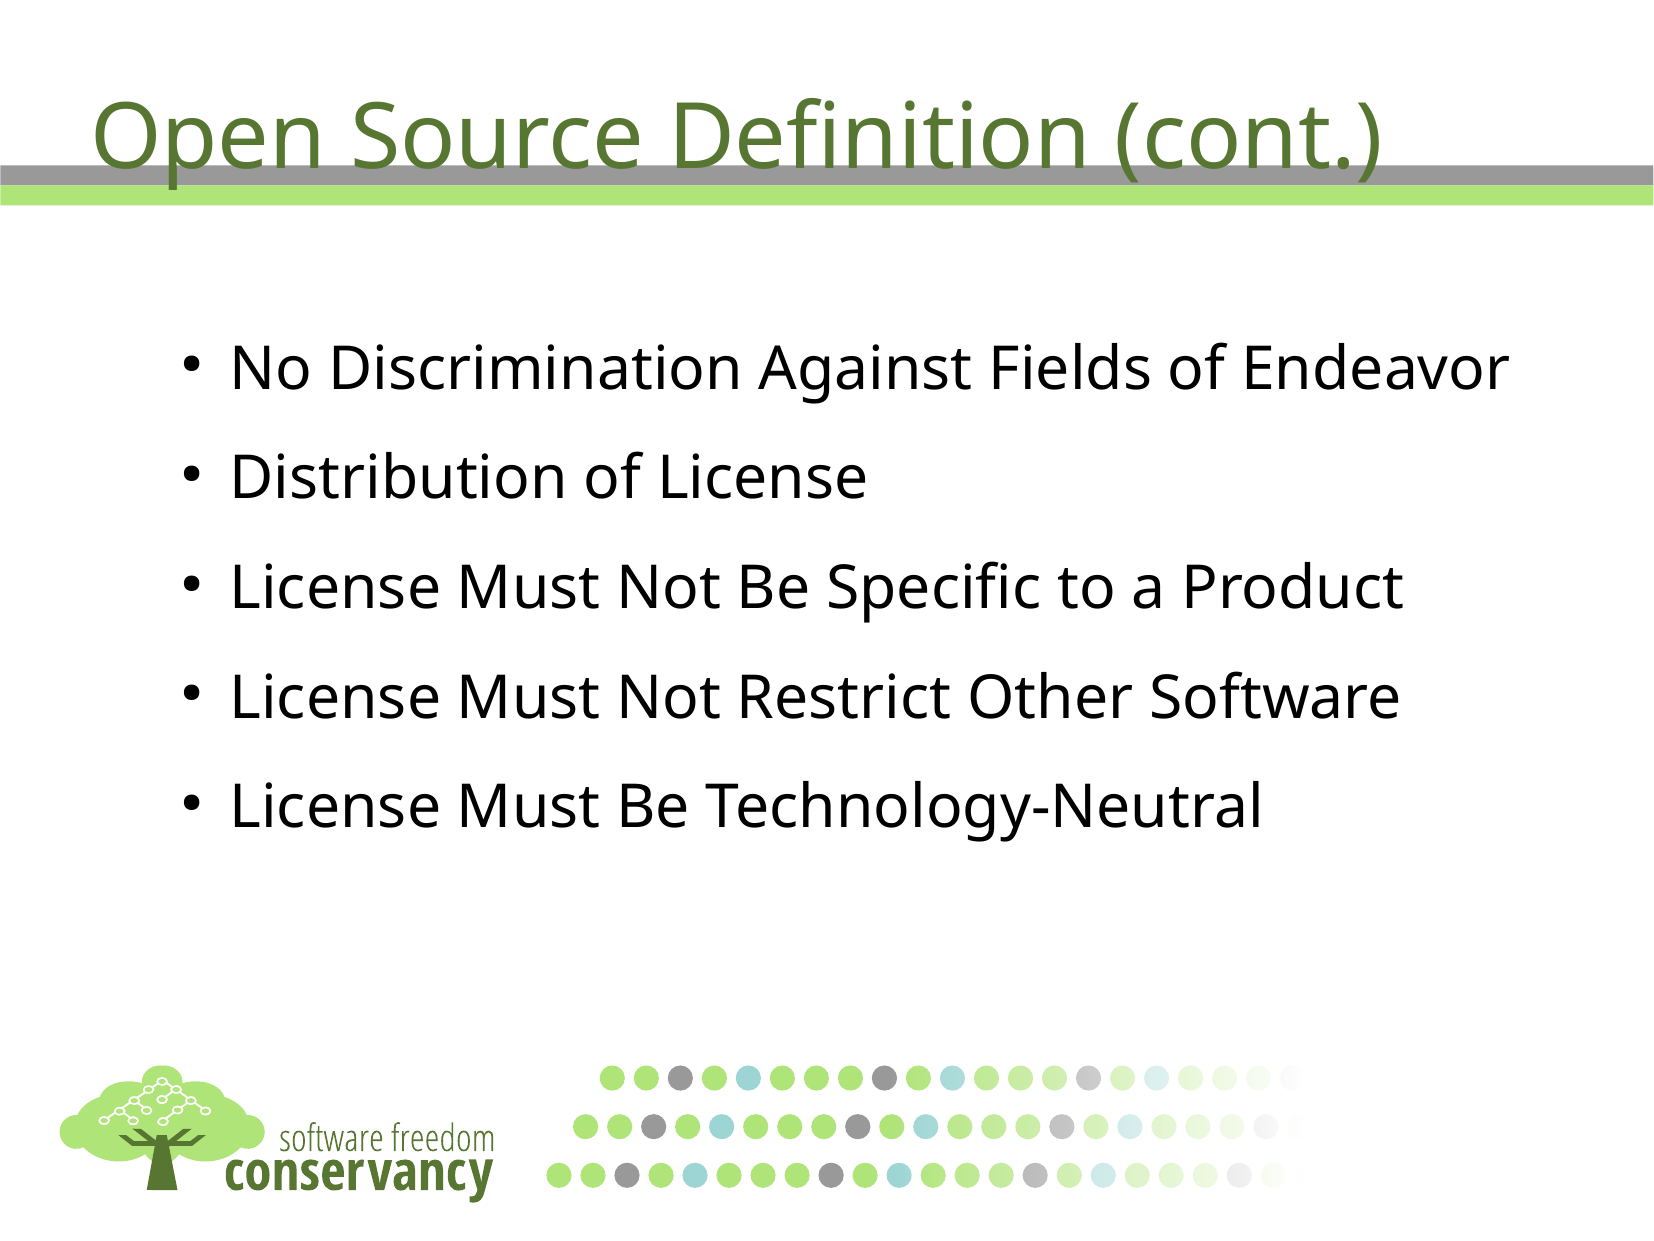

Open Source Definition (cont.)
# No Discrimination Against Fields of Endeavor
Distribution of License
License Must Not Be Specific to a Product
License Must Not Restrict Other Software
License Must Be Technology-Neutral